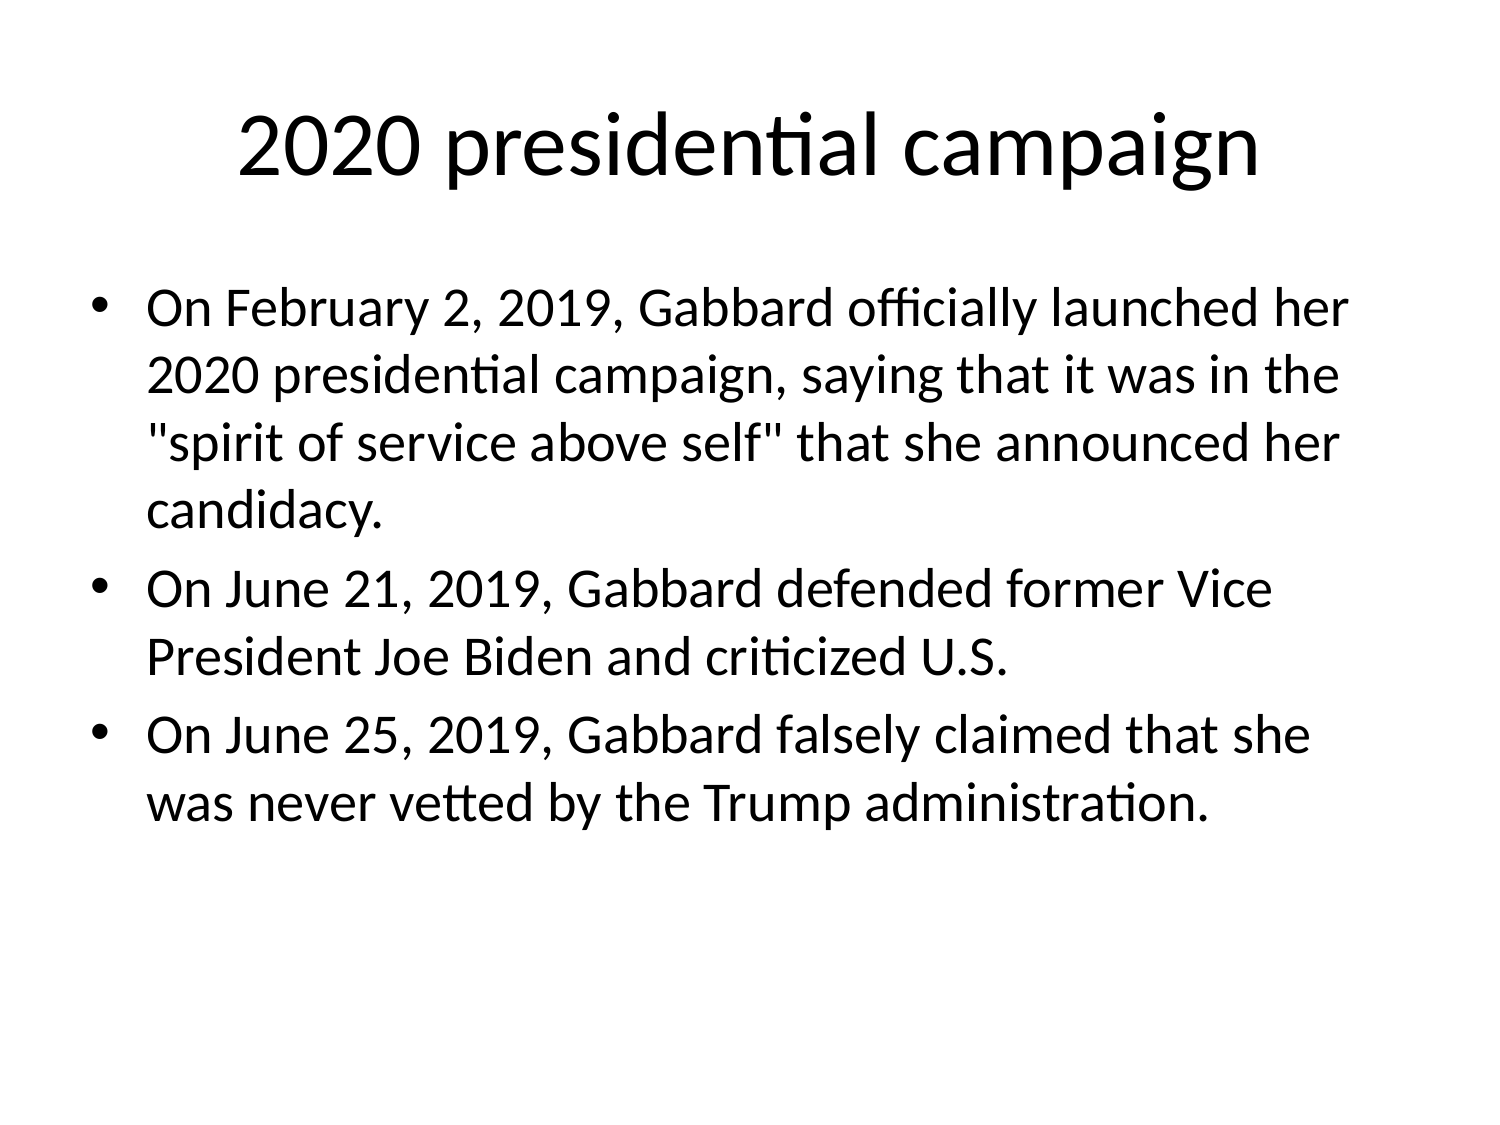

# 2020 presidential campaign
On February 2, 2019, Gabbard officially launched her 2020 presidential campaign, saying that it was in the "spirit of service above self" that she announced her candidacy.
On June 21, 2019, Gabbard defended former Vice President Joe Biden and criticized U.S.
On June 25, 2019, Gabbard falsely claimed that she was never vetted by the Trump administration.